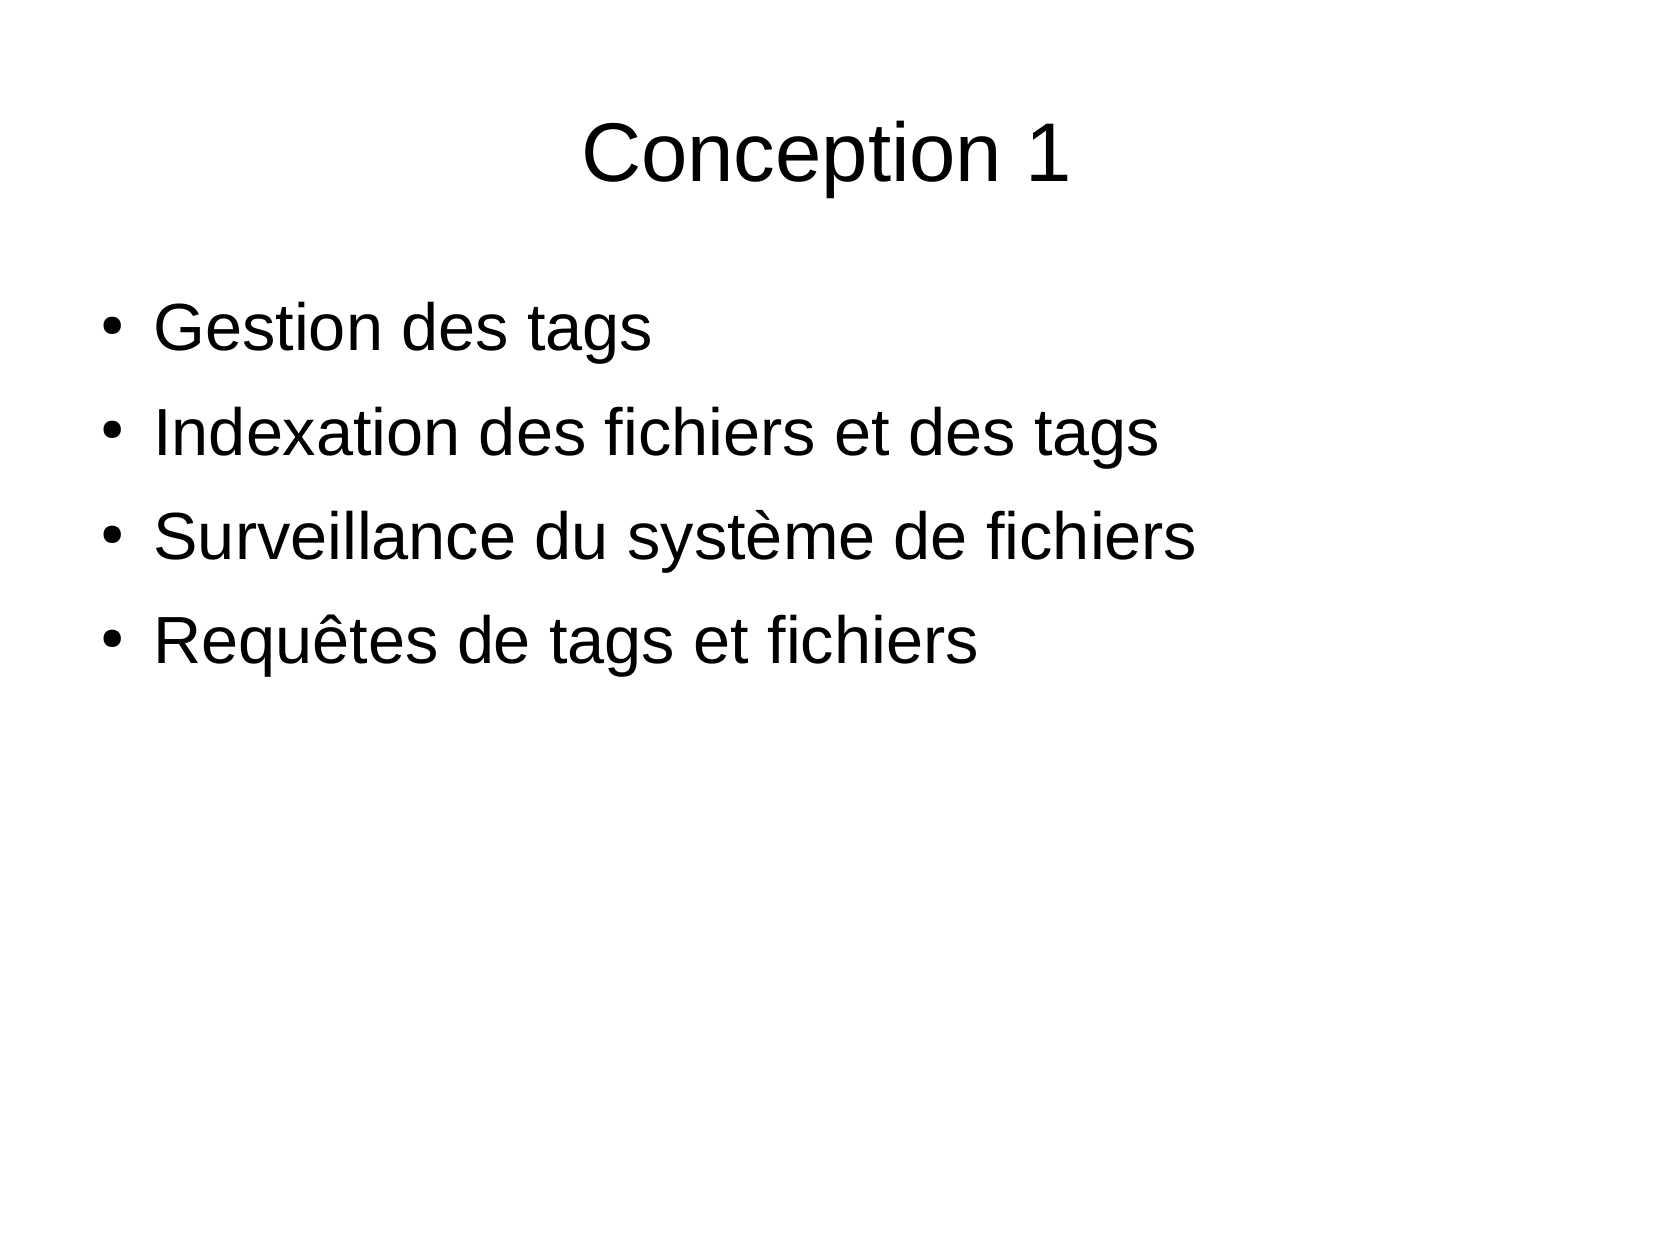

# Conception 1
Gestion des tags
Indexation des fichiers et des tags
Surveillance du système de fichiers
Requêtes de tags et fichiers